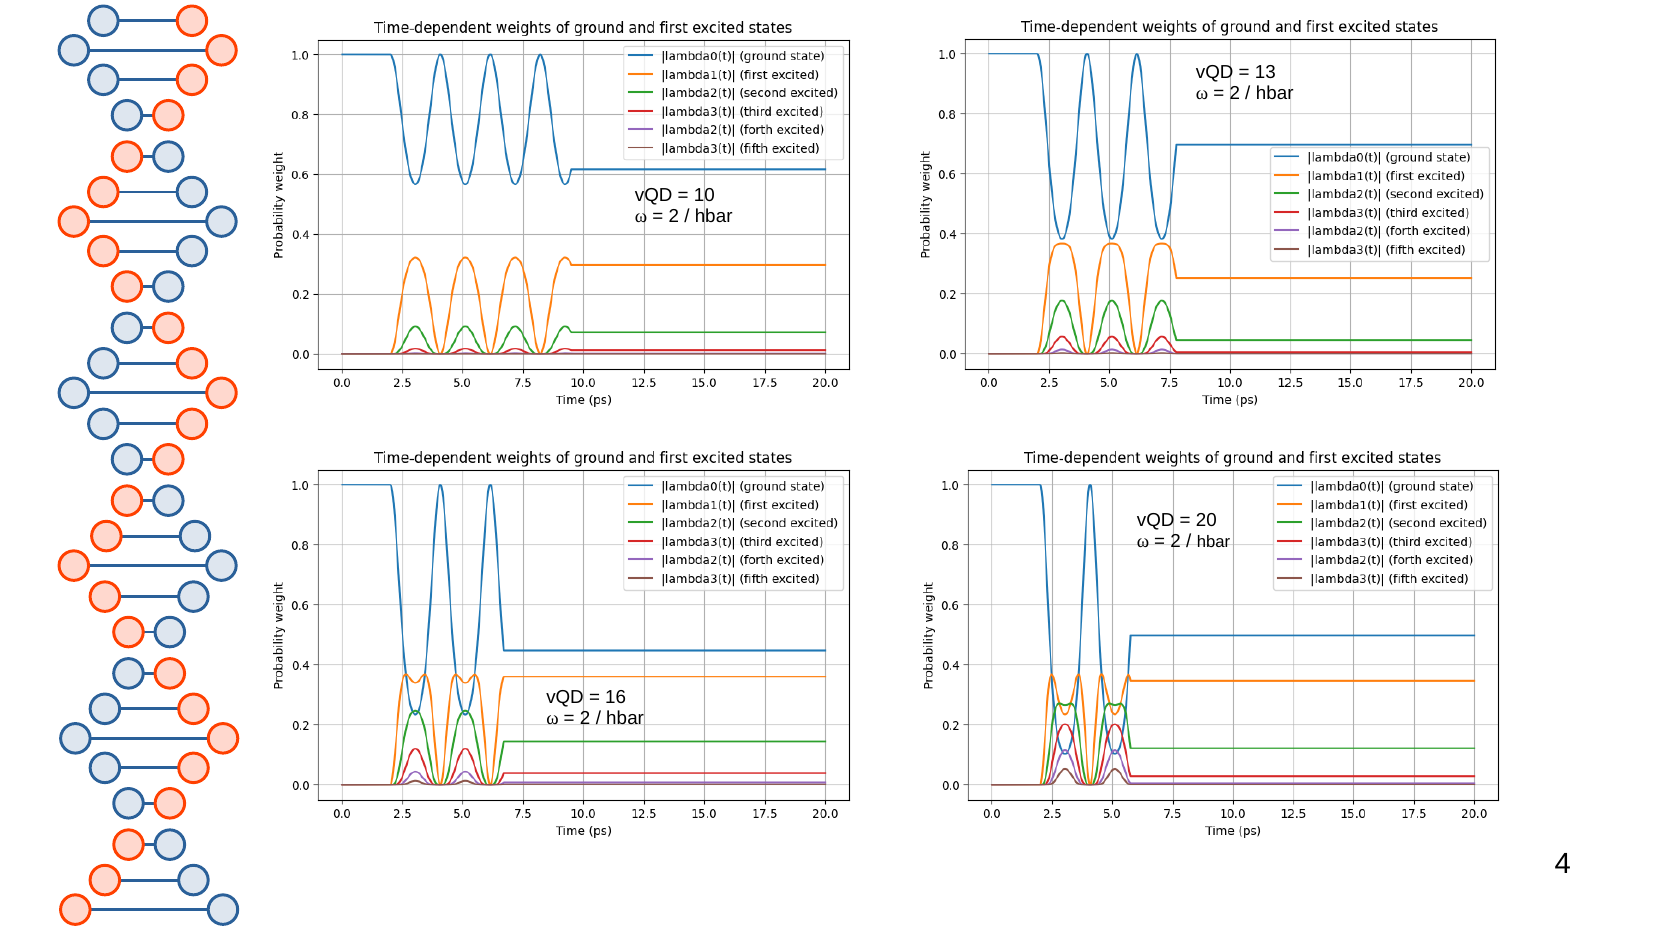

vQD = 13
ω = 2 / hbar
vQD = 10
ω = 2 / hbar
vQD = 20
ω = 2 / hbar
vQD = 16
ω = 2 / hbar
4